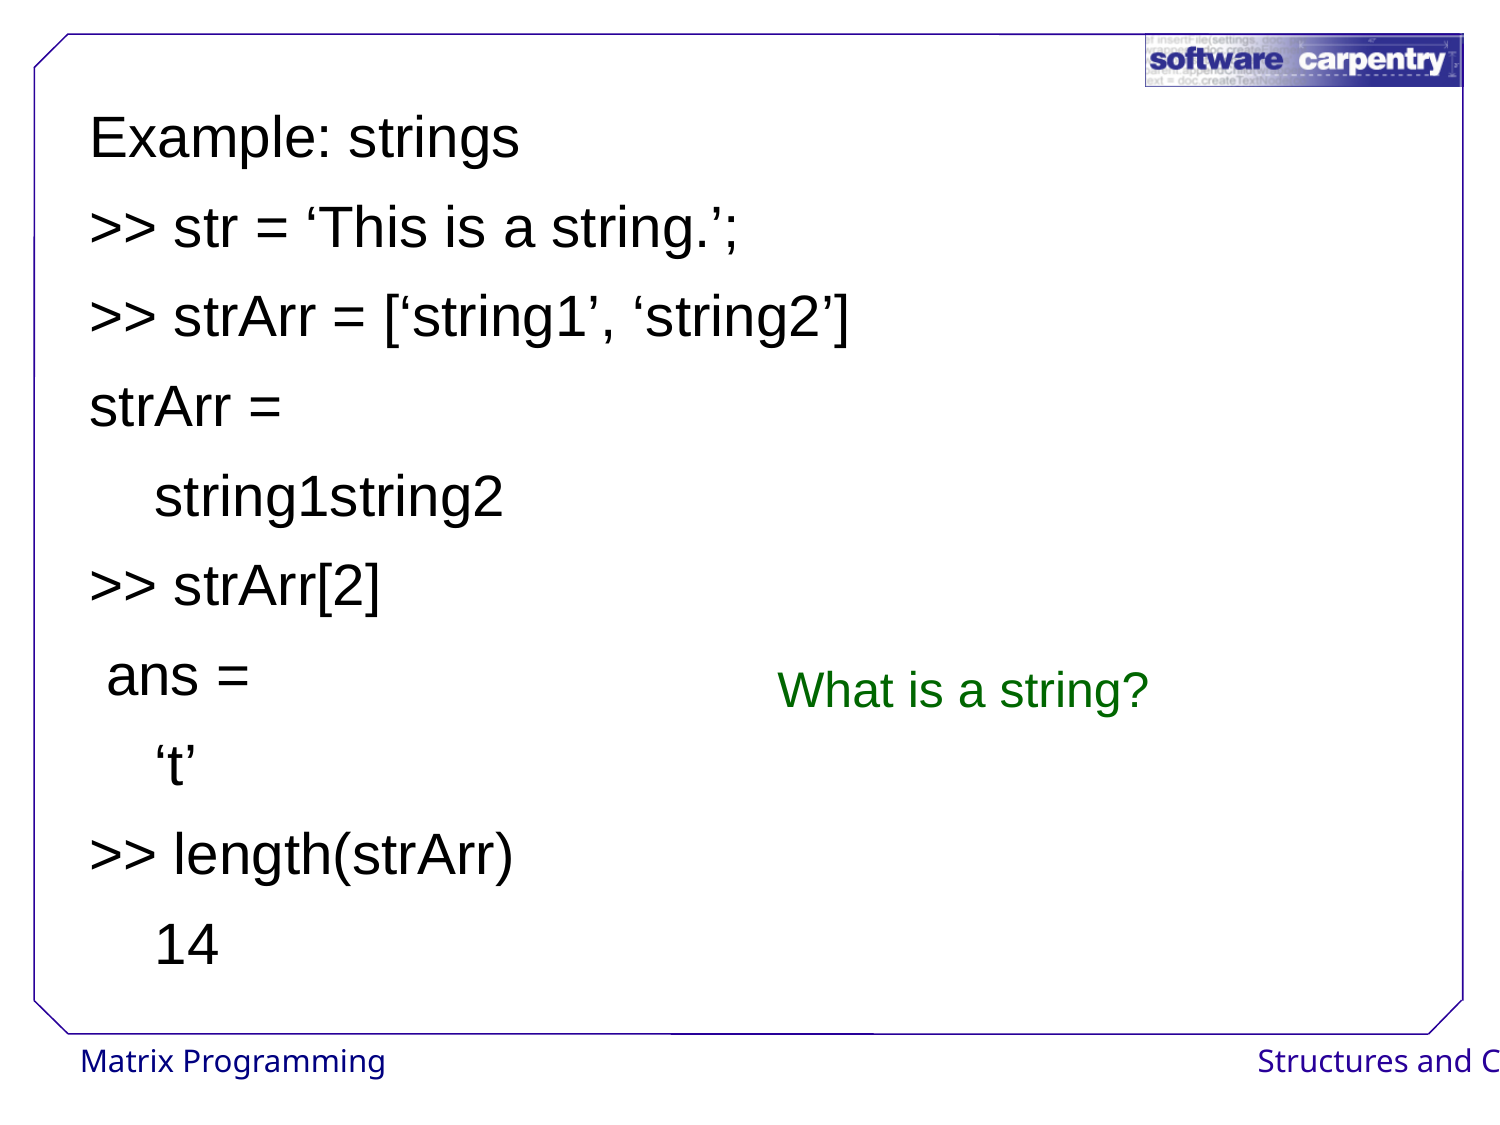

# Example: strings
>> str = ‘This is a string.’;
>> strArr = [‘string1’, ‘string2’]
strArr =
 string1string2
>> strArr[2]
 ans =
 ‘t’
>> length(strArr)
 14
What is a string?